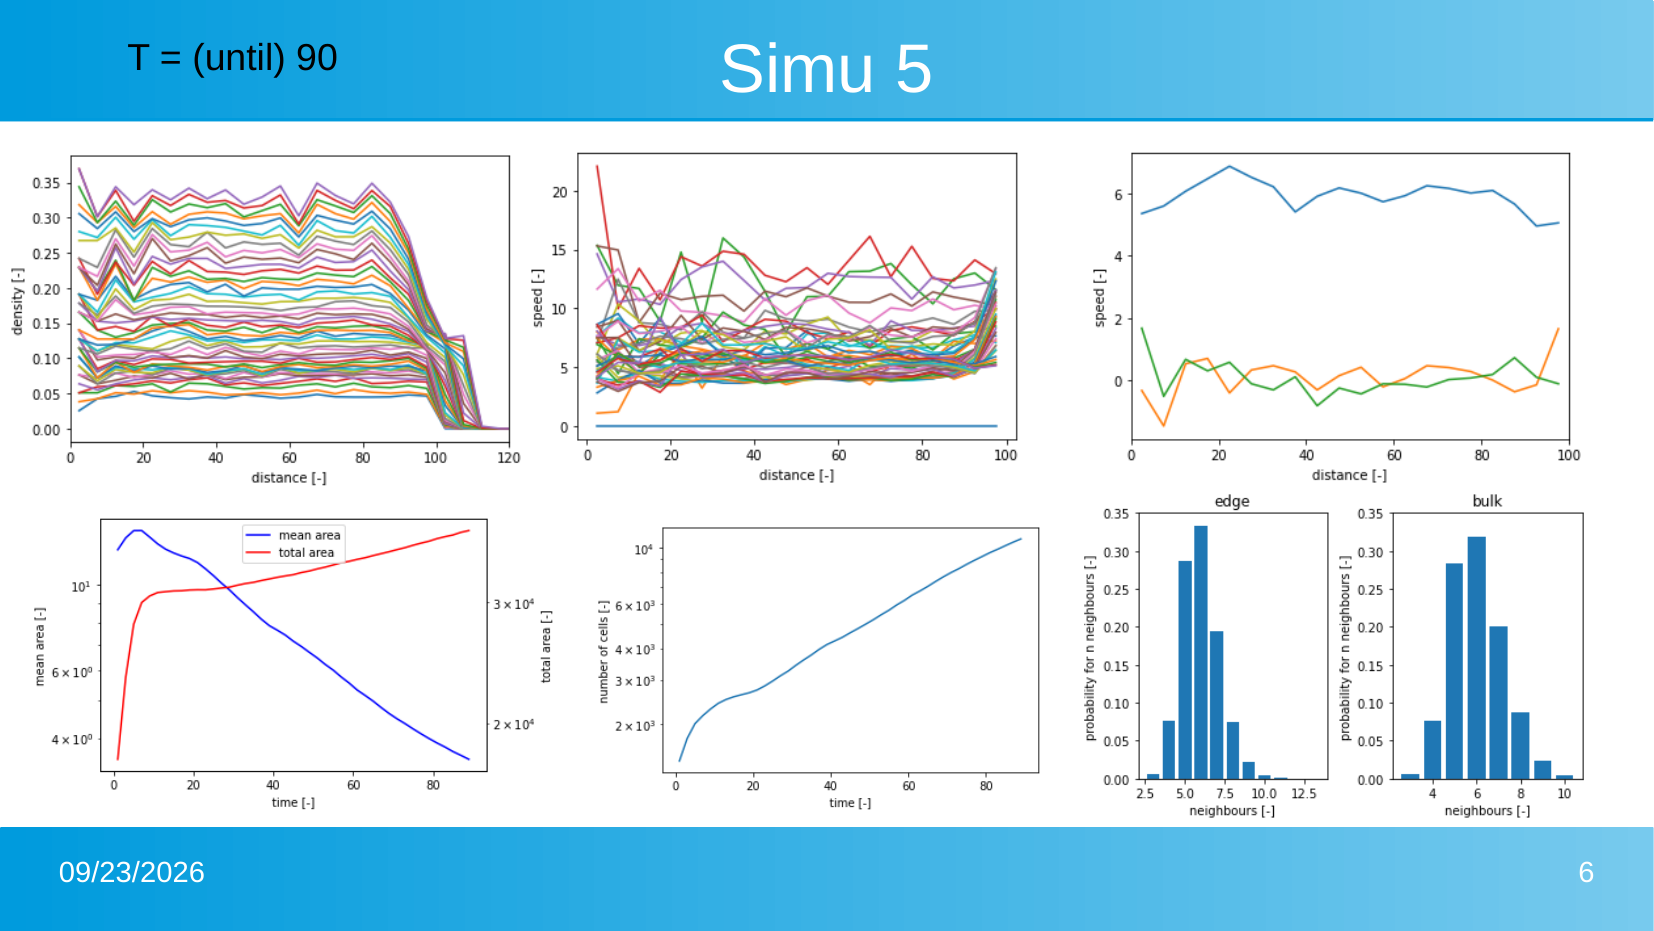

# Simu 5
T = (until) 90
6